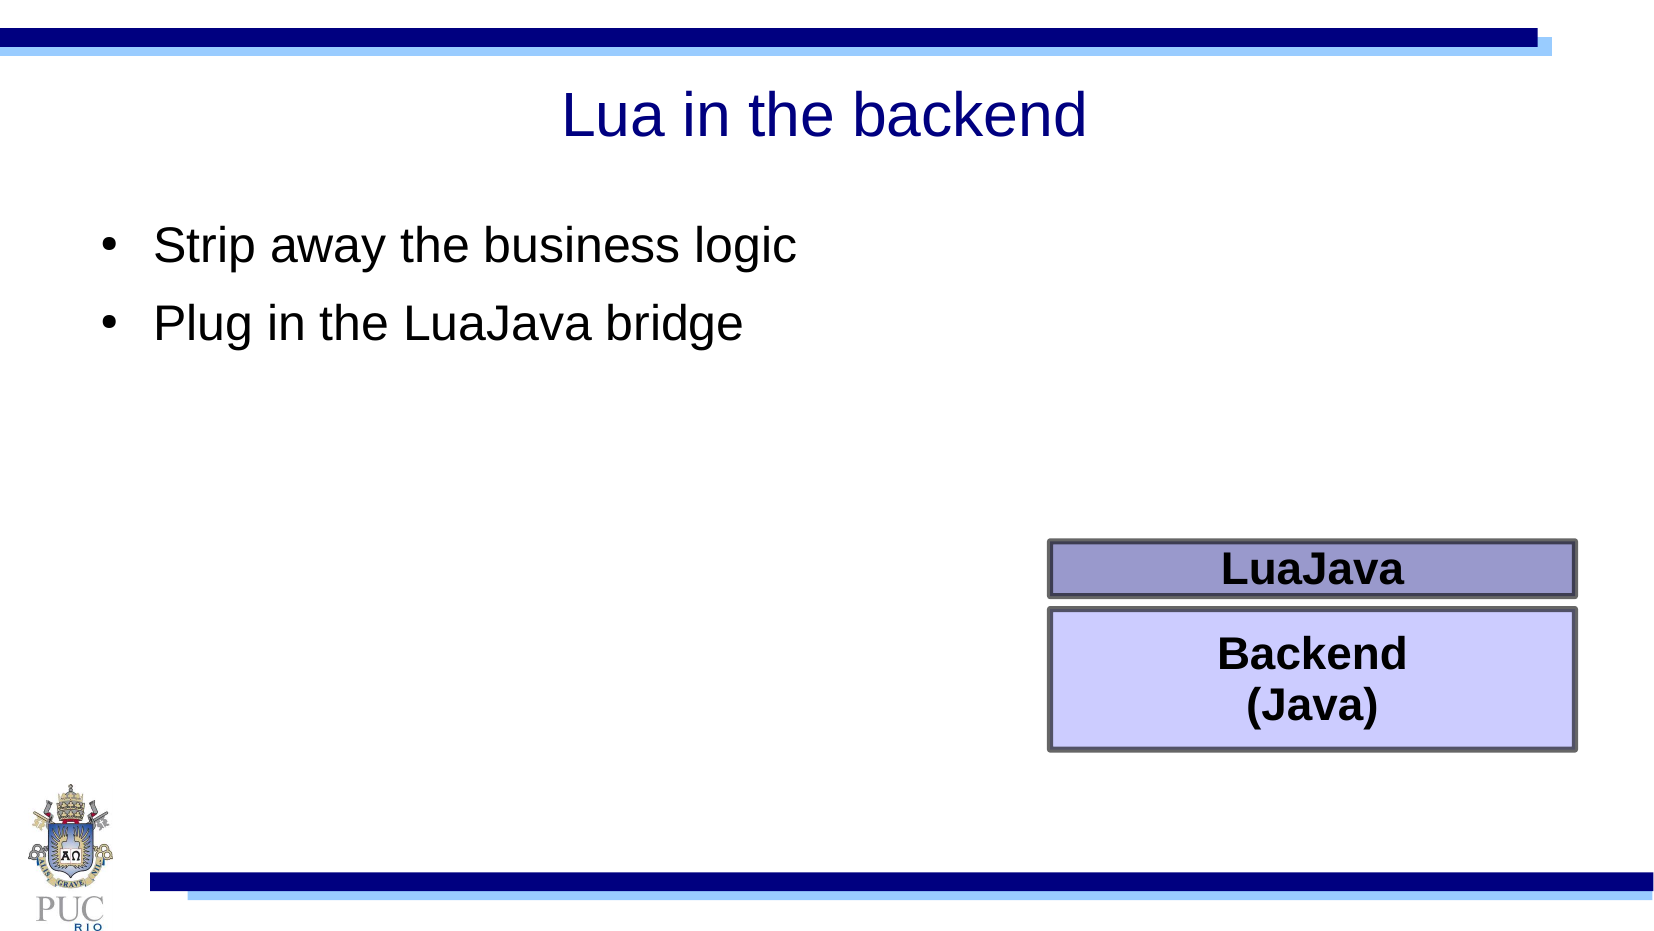

# Lua in the backend
Strip away the business logic
Plug in the LuaJava bridge
LuaJava
Backend
(Java)